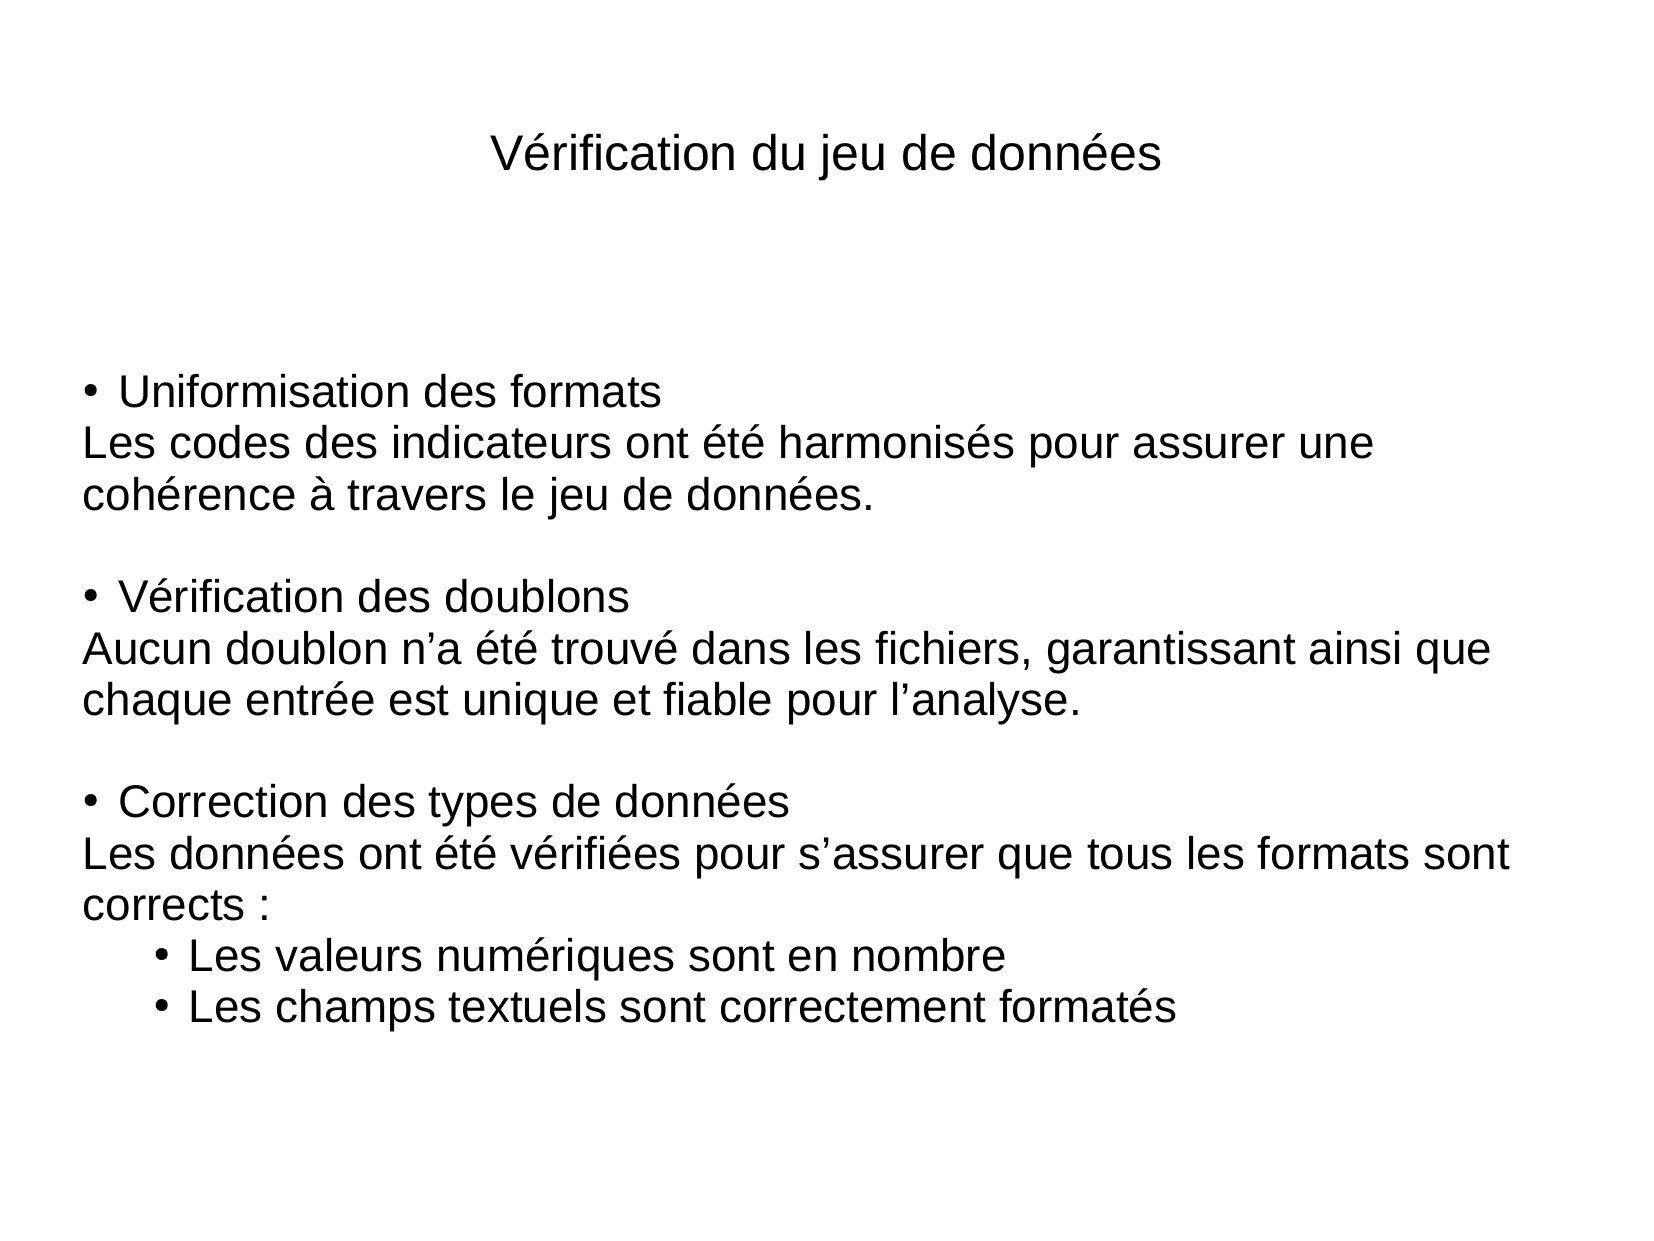

# Vérification du jeu de données
Uniformisation des formats
Les codes des indicateurs ont été harmonisés pour assurer une cohérence à travers le jeu de données.
Vérification des doublons
Aucun doublon n’a été trouvé dans les fichiers, garantissant ainsi que chaque entrée est unique et fiable pour l’analyse.
Correction des types de données
Les données ont été vérifiées pour s’assurer que tous les formats sont corrects :
Les valeurs numériques sont en nombre
Les champs textuels sont correctement formatés